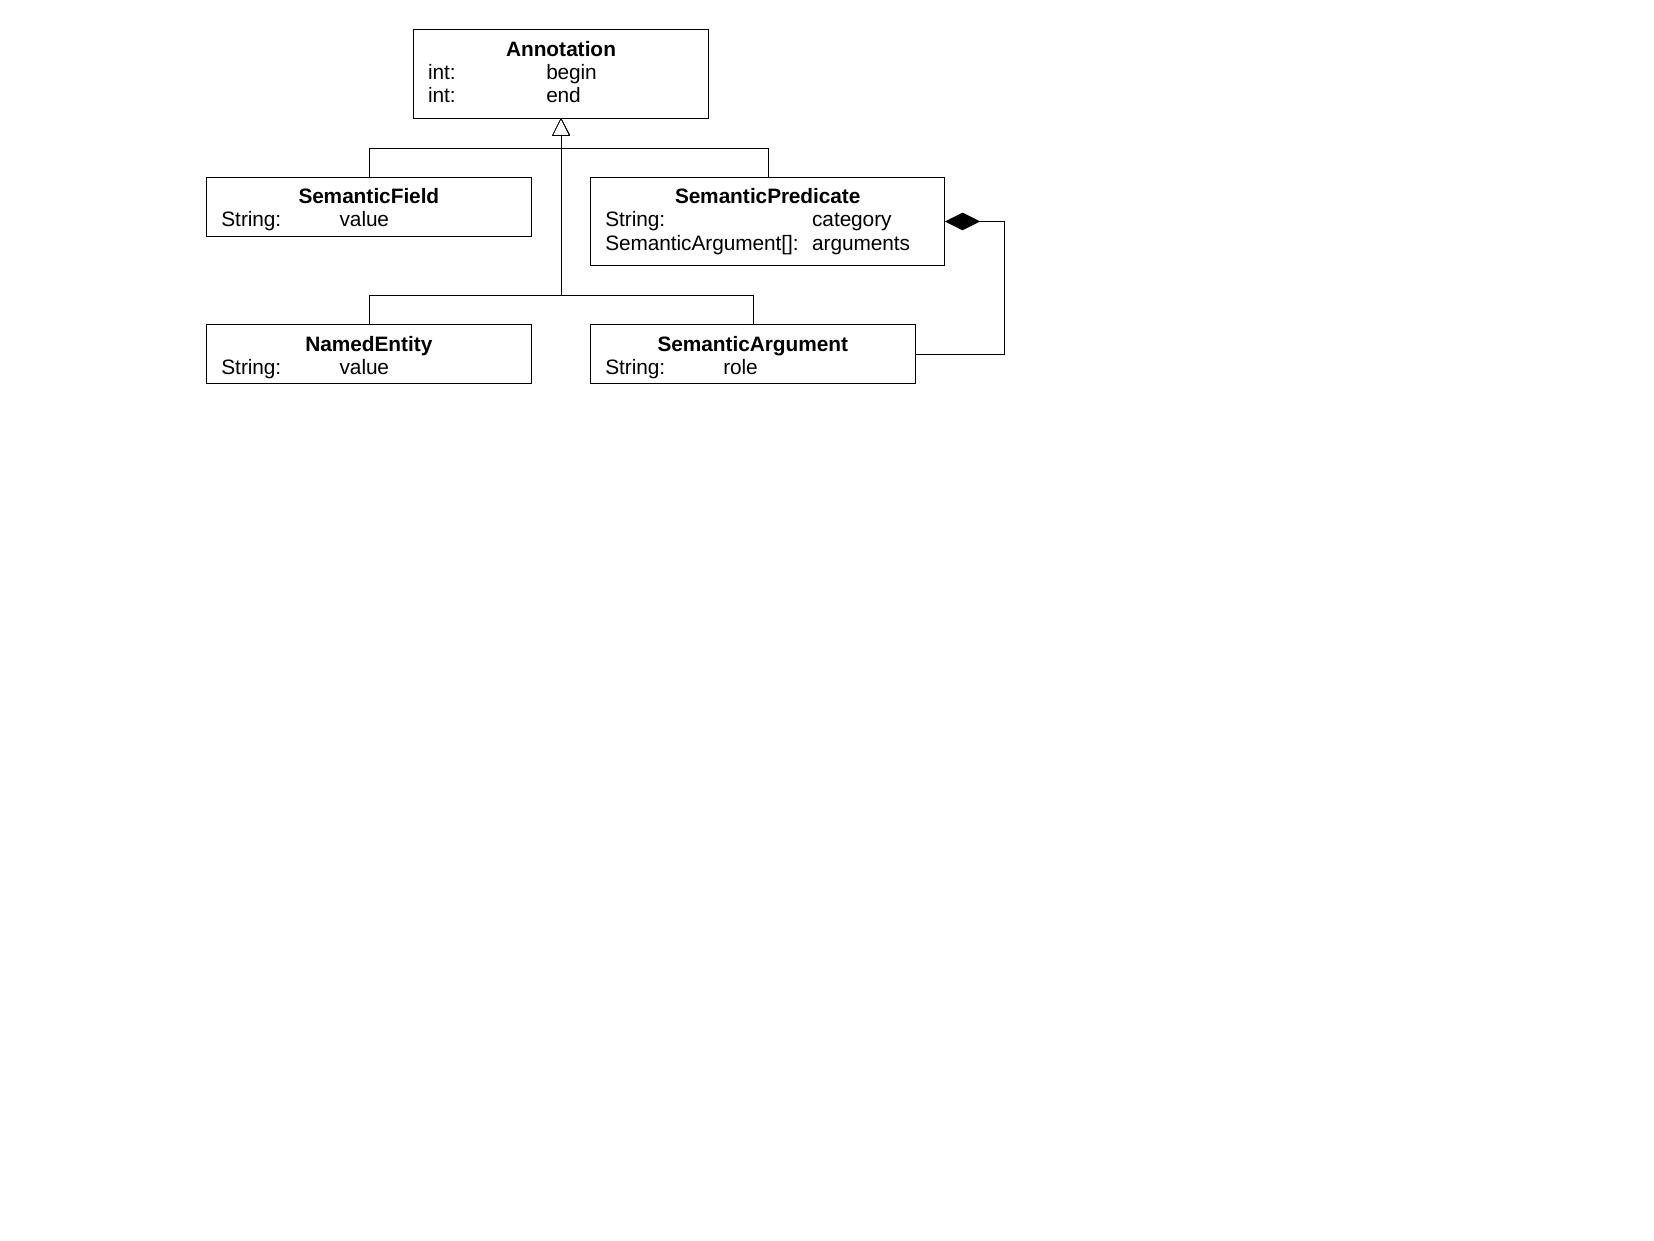

Annotation
int: 	begin
int: 	end
SemanticField
String: 	value
SemanticPredicate
String: 	category
SemanticArgument[]: 	arguments
NamedEntity
String: 	value
SemanticArgument
String: 	role